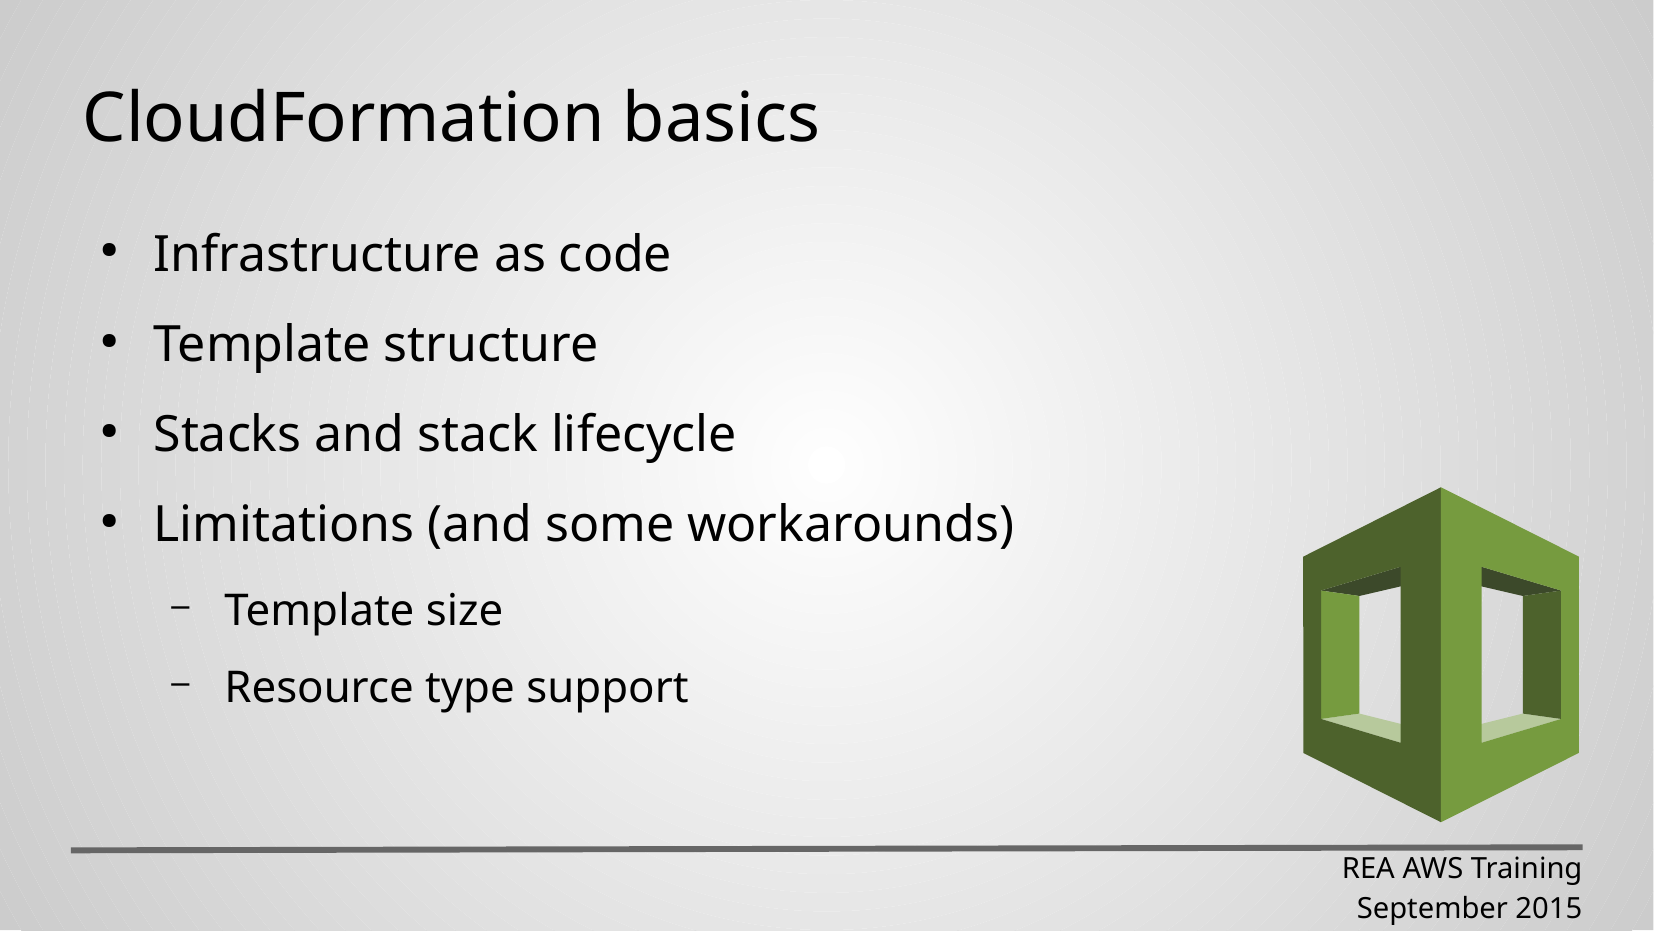

# CloudFormation basics
Infrastructure as code
Template structure
Stacks and stack lifecycle
Limitations (and some workarounds)
Template size
Resource type support